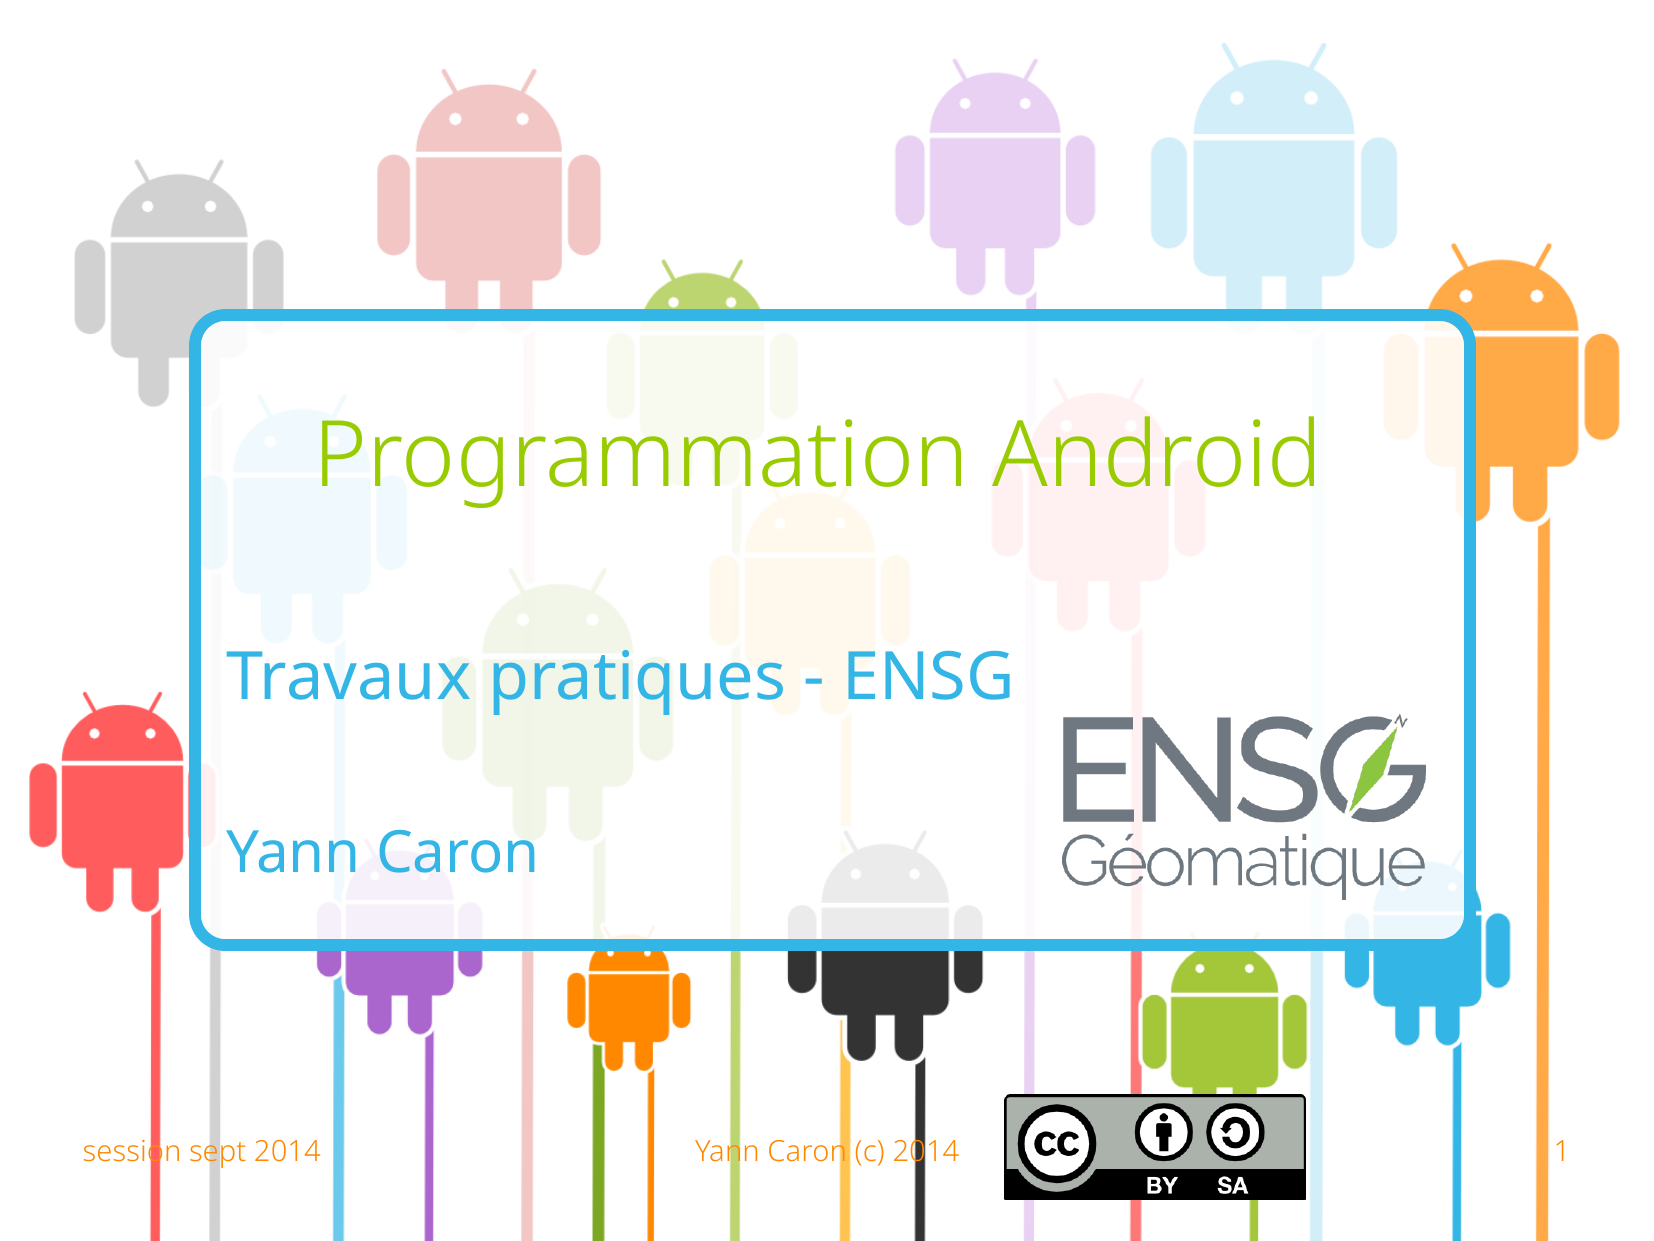

# Programmation Android
Travaux pratiques - ENSG
Yann Caron
session sept 2014
Yann Caron (c) 2014
1